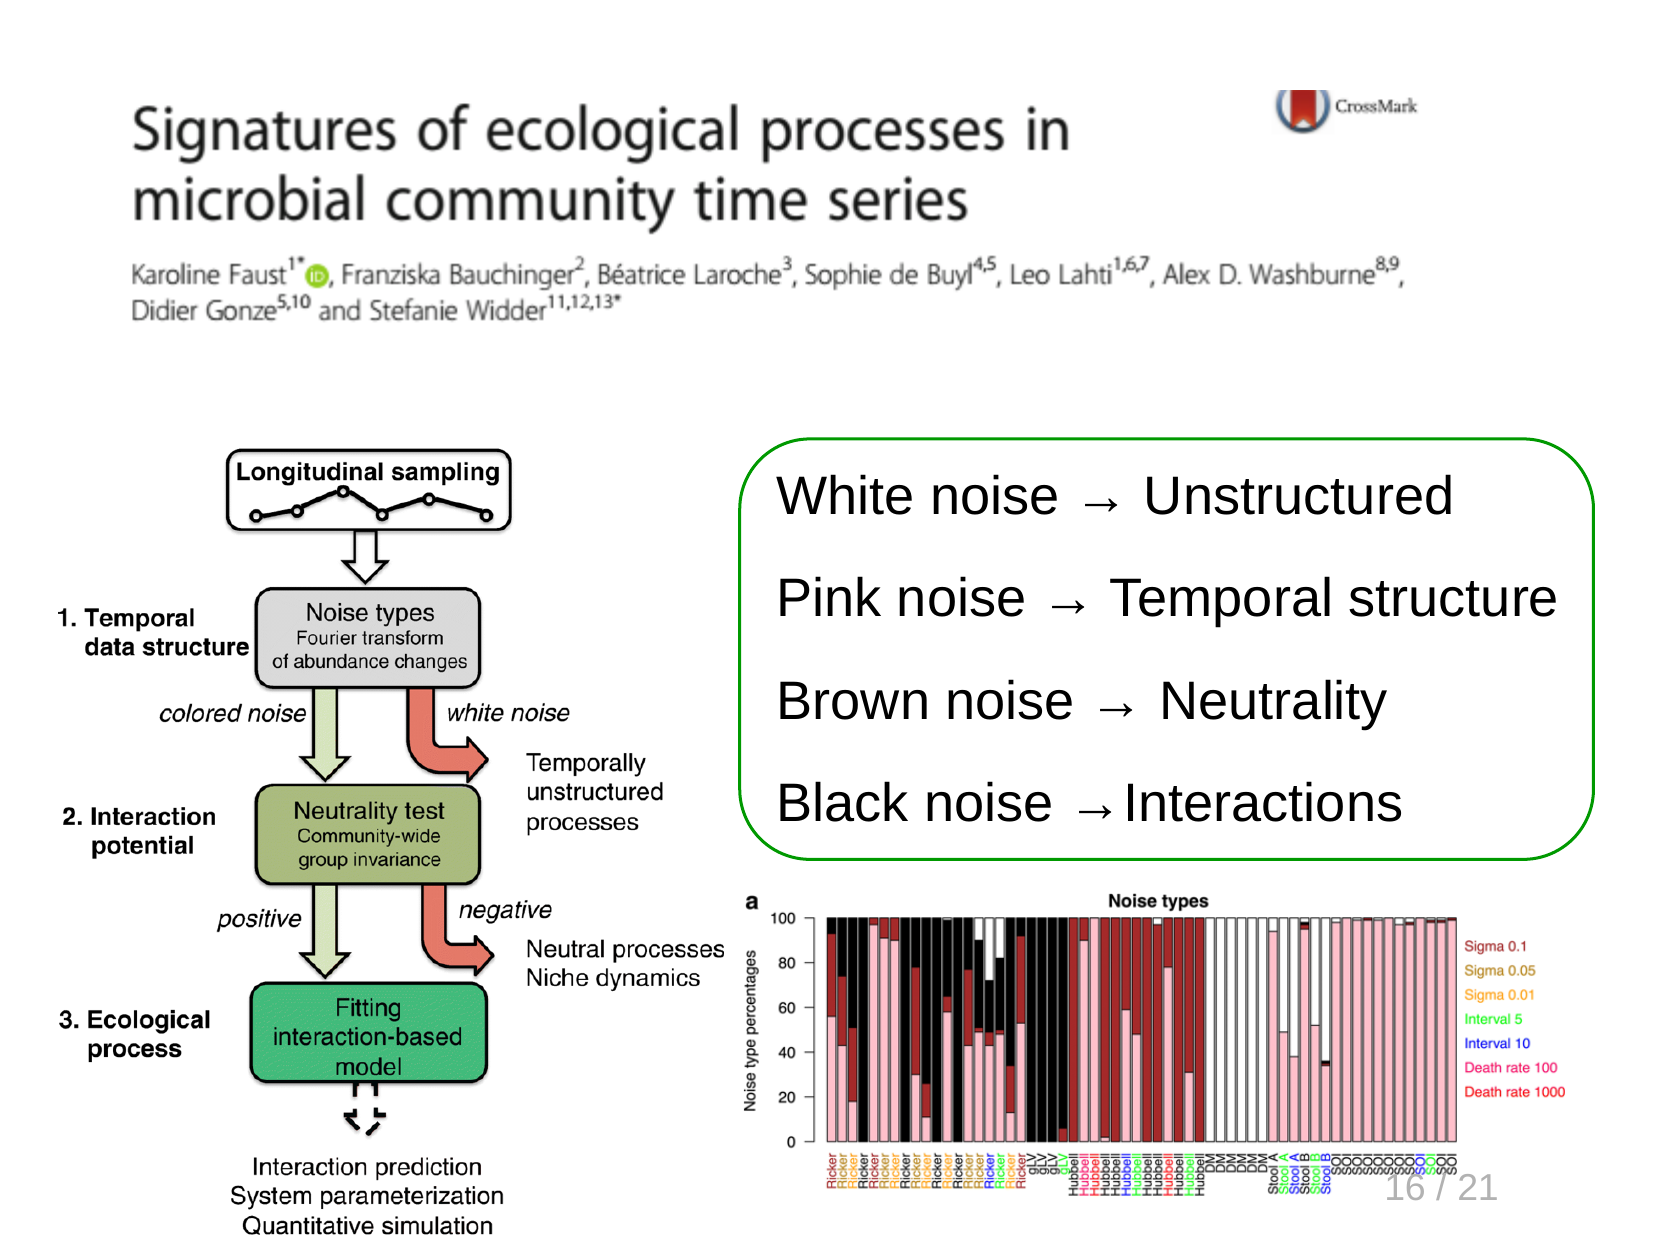

White noise → Unstructured
Pink noise → Temporal structure
Brown noise → Neutrality
Black noise →Interactions